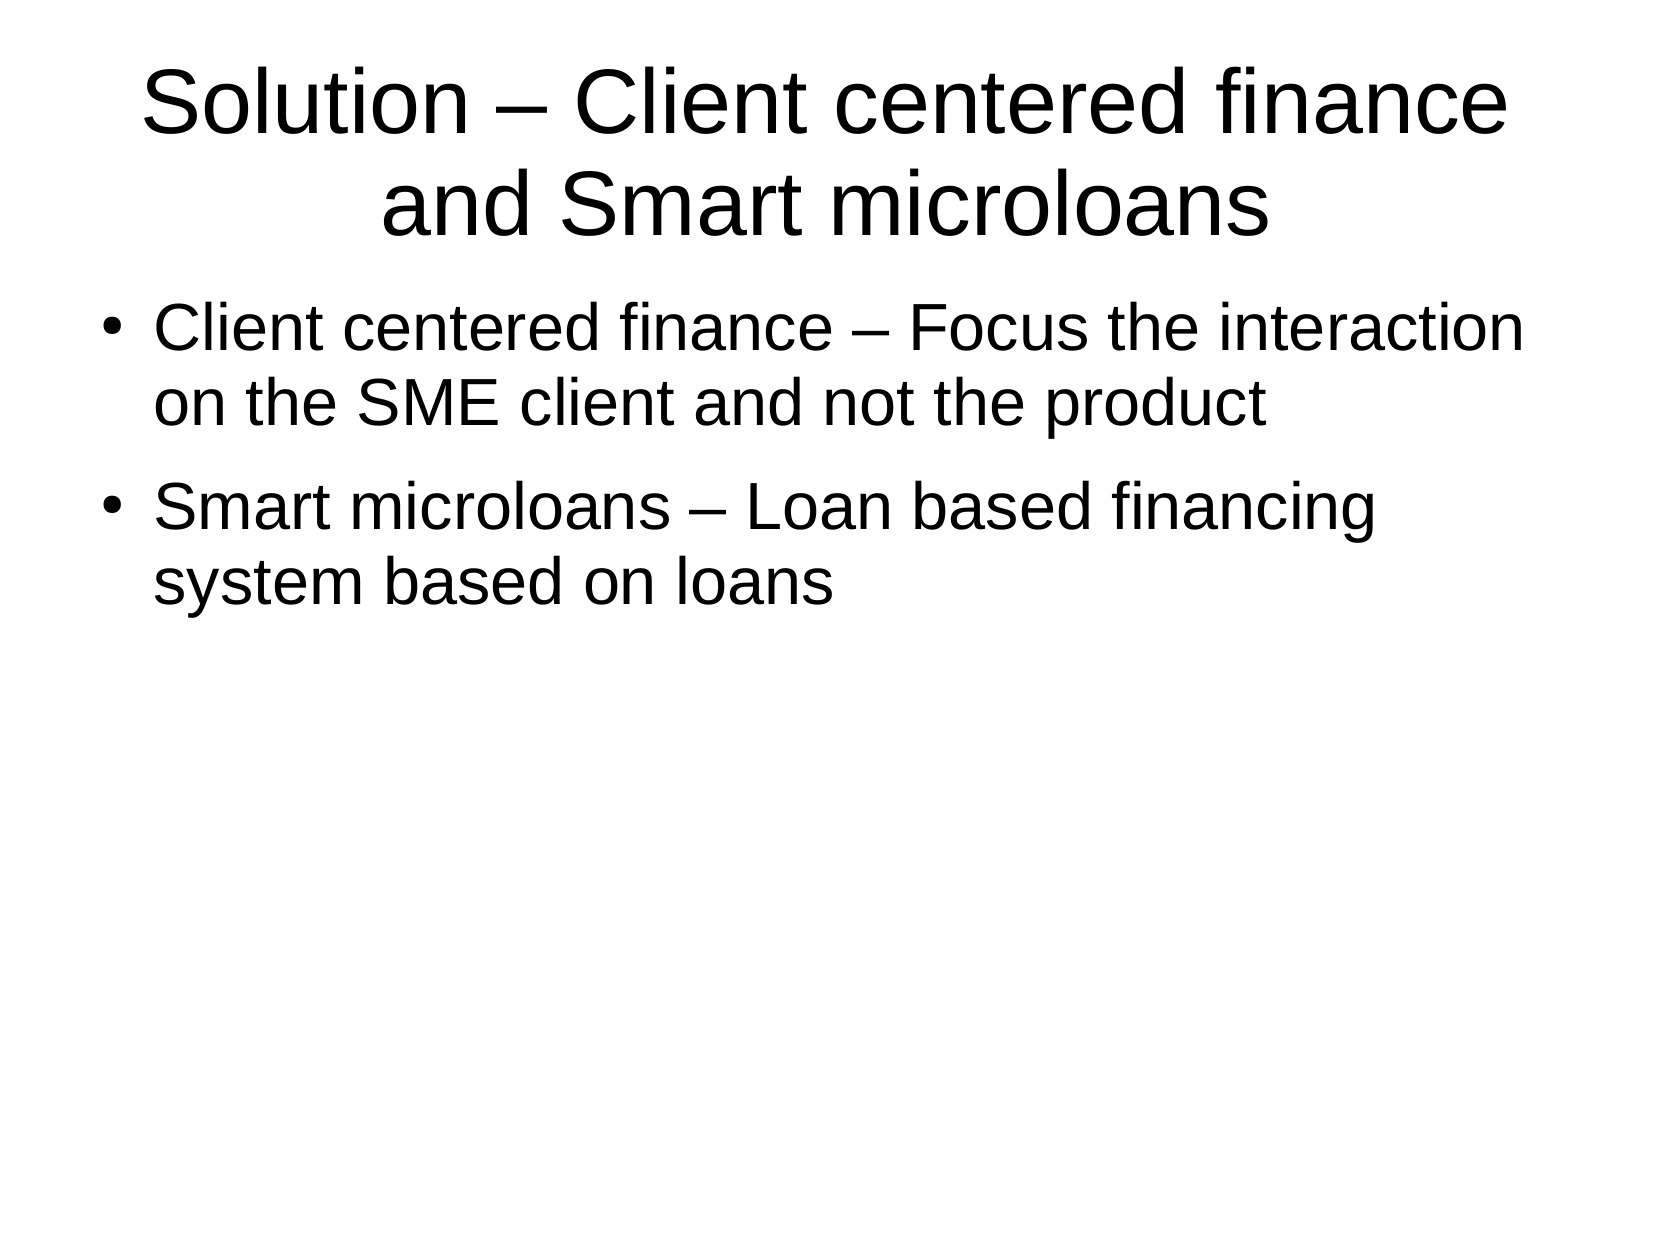

# Solution – Client centered finance and Smart microloans
Client centered finance – Focus the interaction on the SME client and not the product
Smart microloans – Loan based financing system based on loans